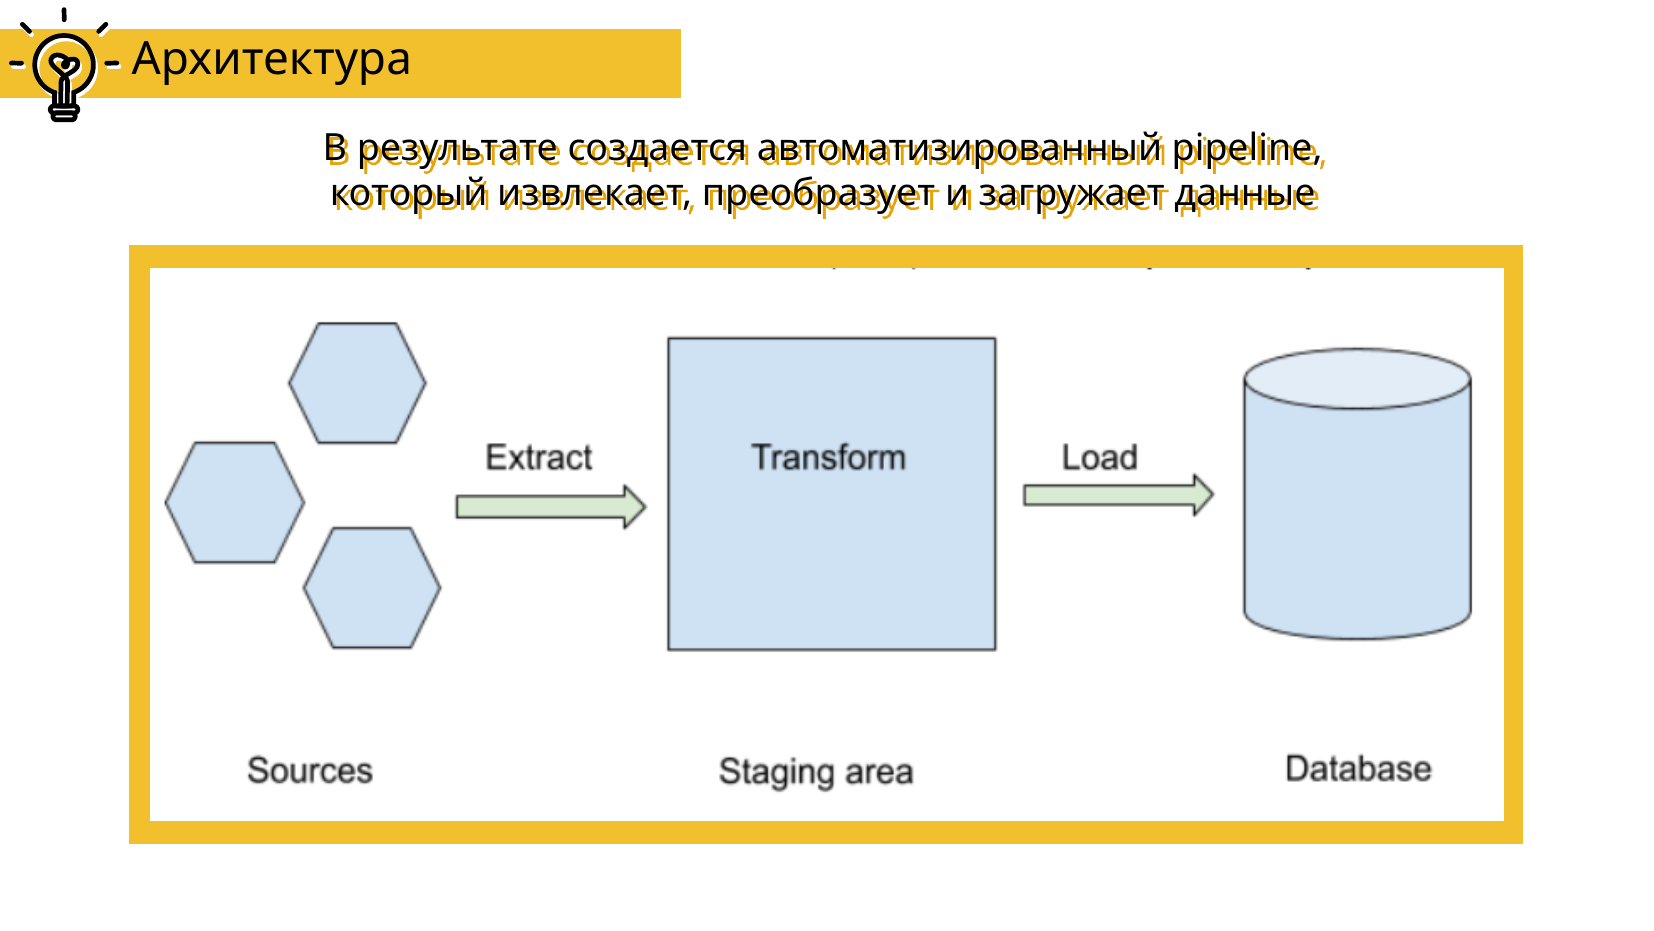

# Архитектура
В результате создается автоматизированный pipeline, который извлекает, преобразует и загружает данные